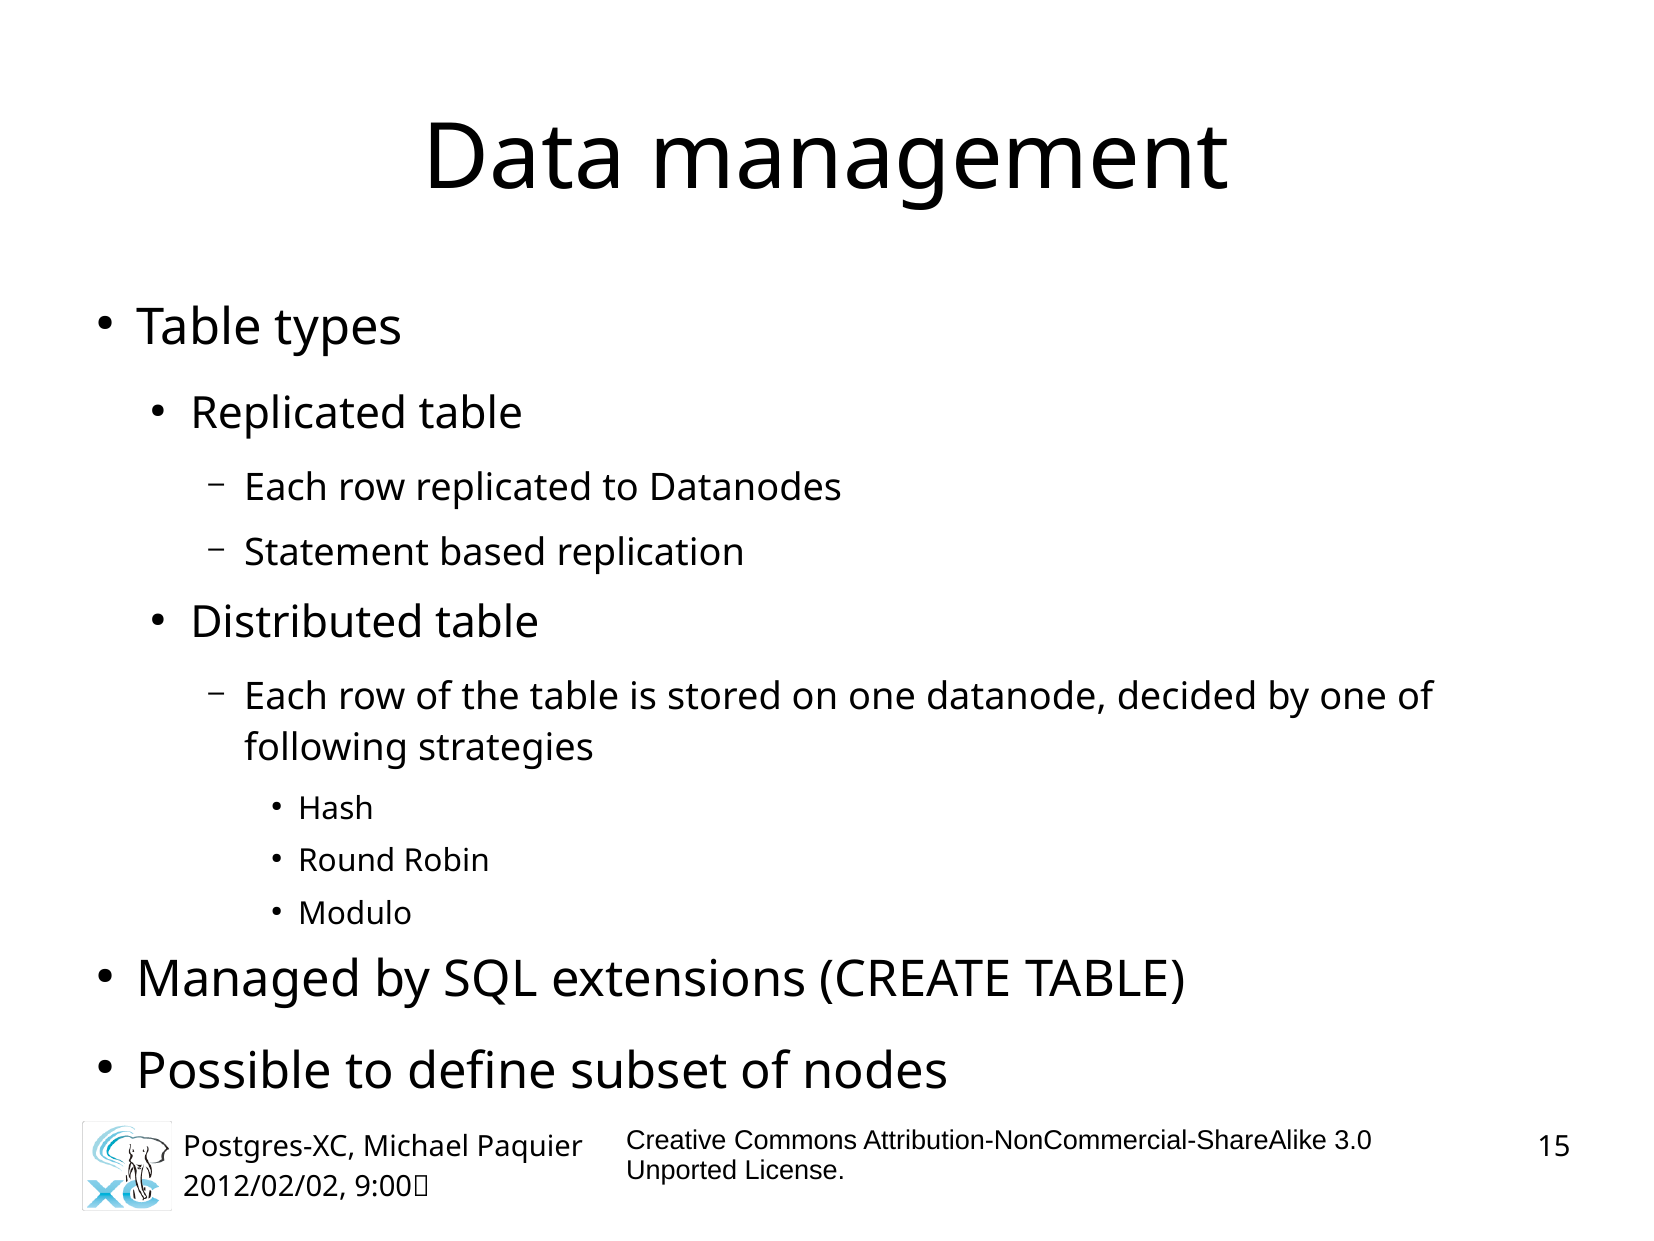

# Data management
Table types
Replicated table
Each row replicated to Datanodes
Statement based replication
Distributed table
Each row of the table is stored on one datanode, decided by one of following strategies
Hash
Round Robin
Modulo
Managed by SQL extensions (CREATE TABLE)
Possible to define subset of nodes
15